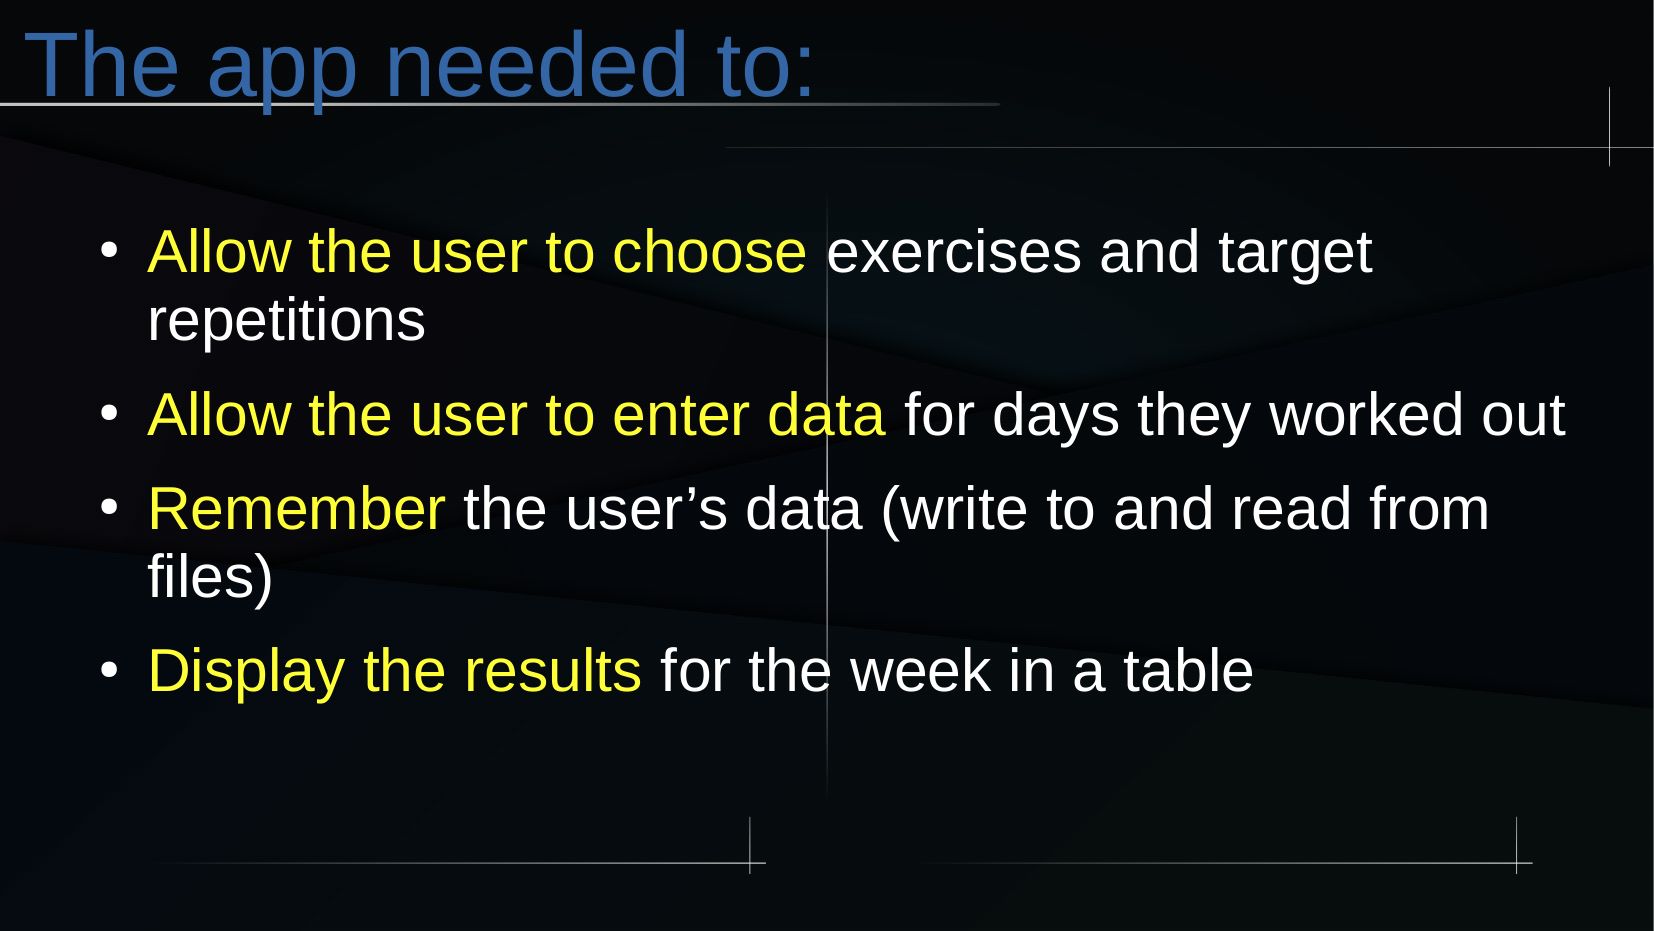

# The app needed to:
Allow the user to choose exercises and target repetitions
Allow the user to enter data for days they worked out
Remember the user’s data (write to and read from files)
Display the results for the week in a table